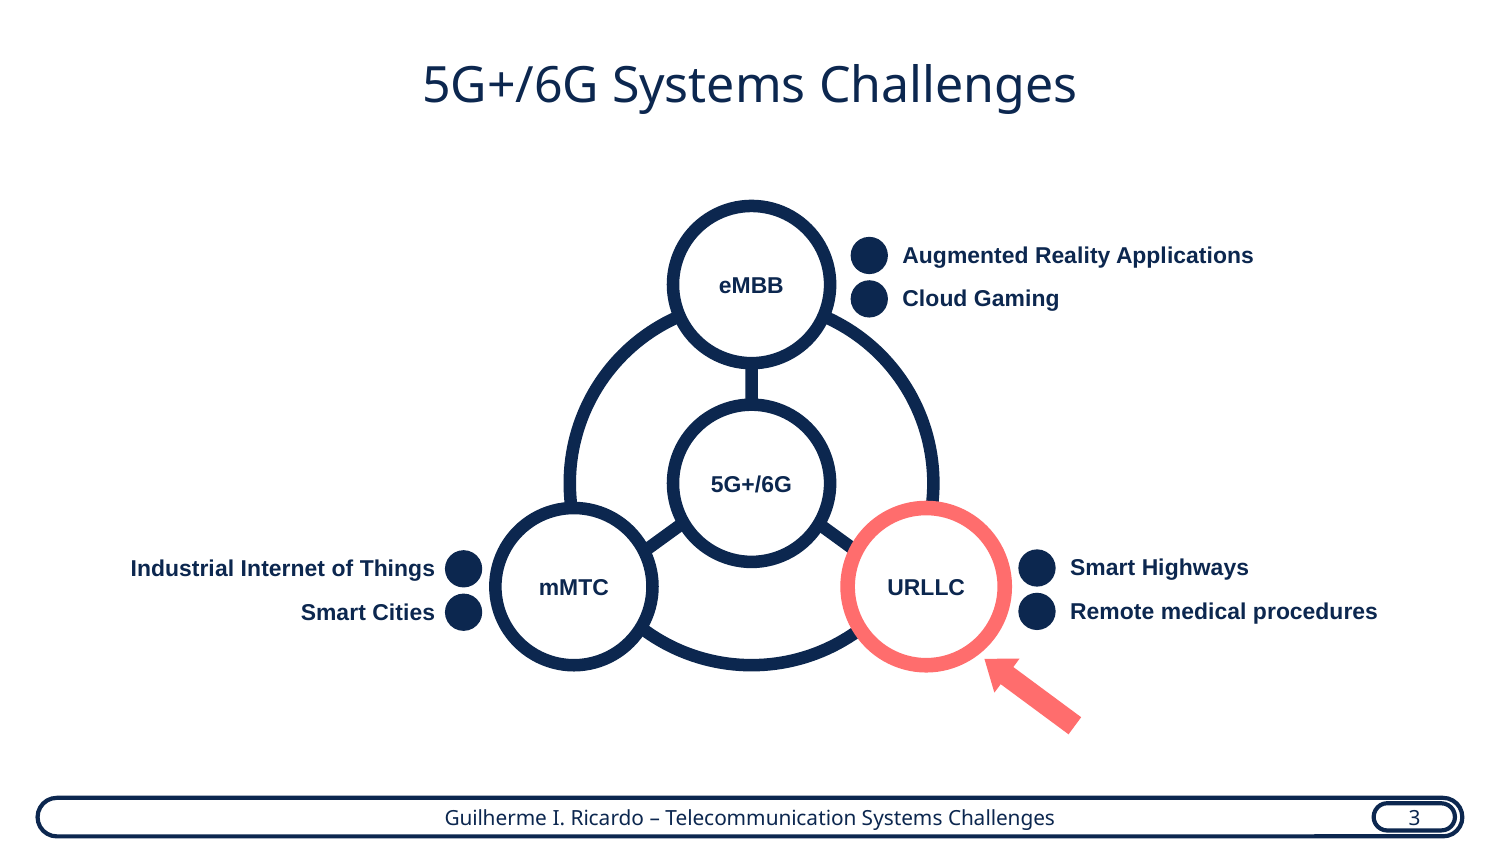

# 5G+/6G Systems Challenges
eMBB
Augmented Reality Applications
Cloud Gaming
5G+/6G
mMTC
Industrial Internet of Things
Smart Cities
URLLC
Smart Highways
Remote medical procedures
URLLC
Guilherme I. Ricardo – Telecommunication Systems Challenges
3